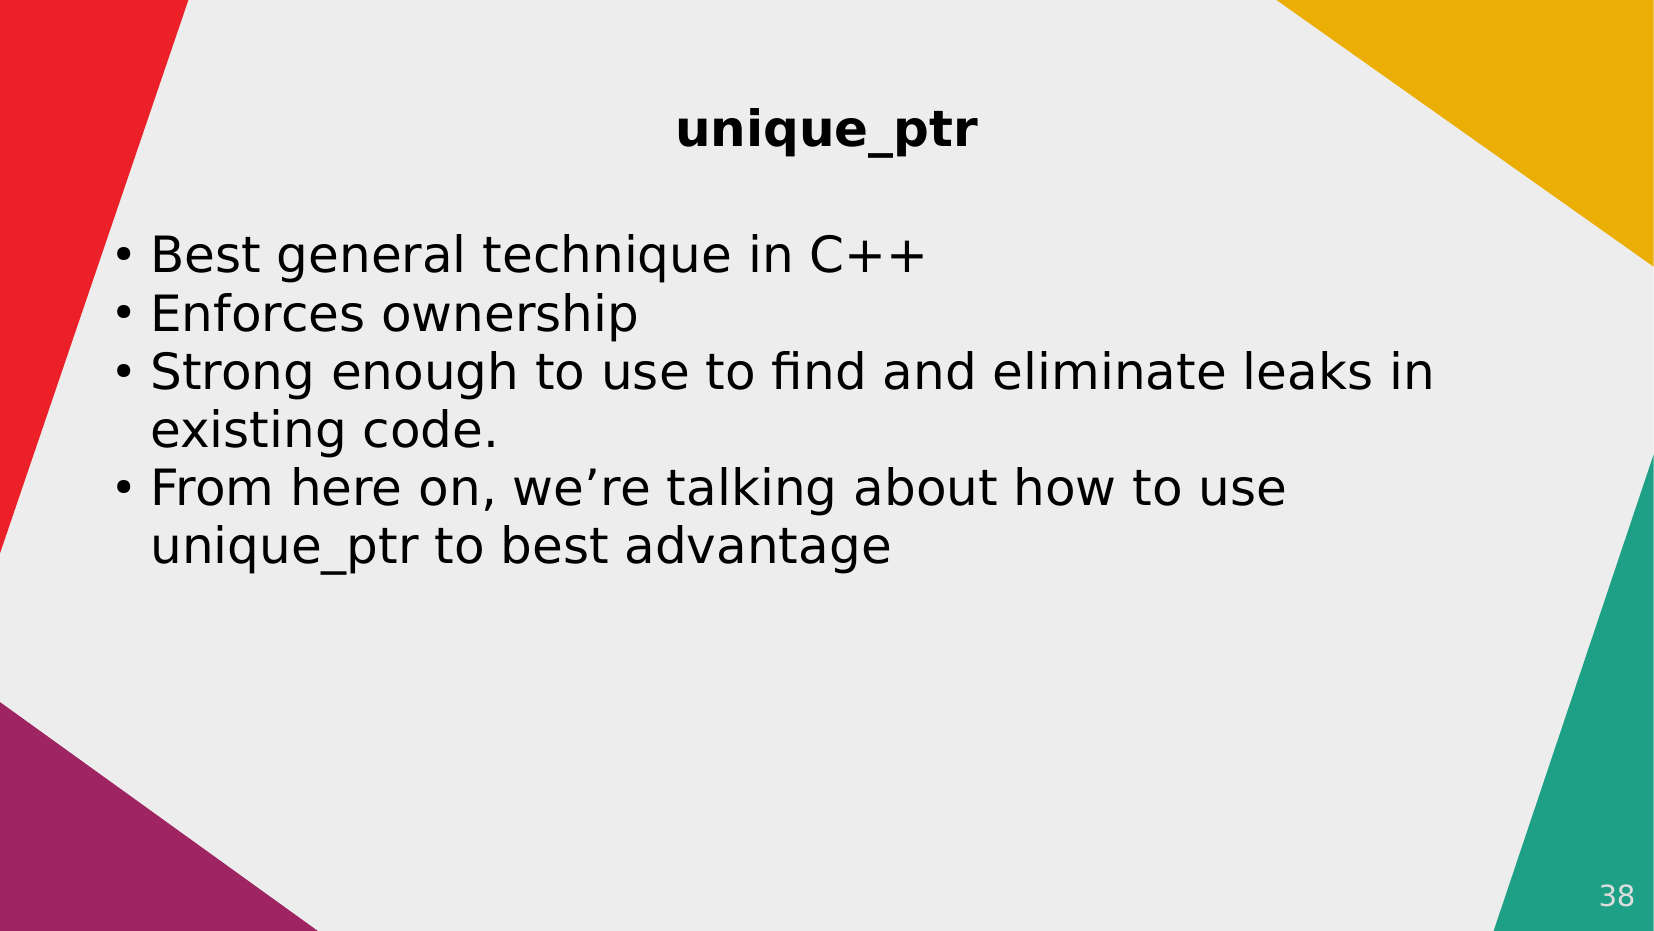

# unique_ptr
Best general technique in C++
Enforces ownership
Strong enough to use to find and eliminate leaks in existing code.
From here on, we’re talking about how to use unique_ptr to best advantage
38